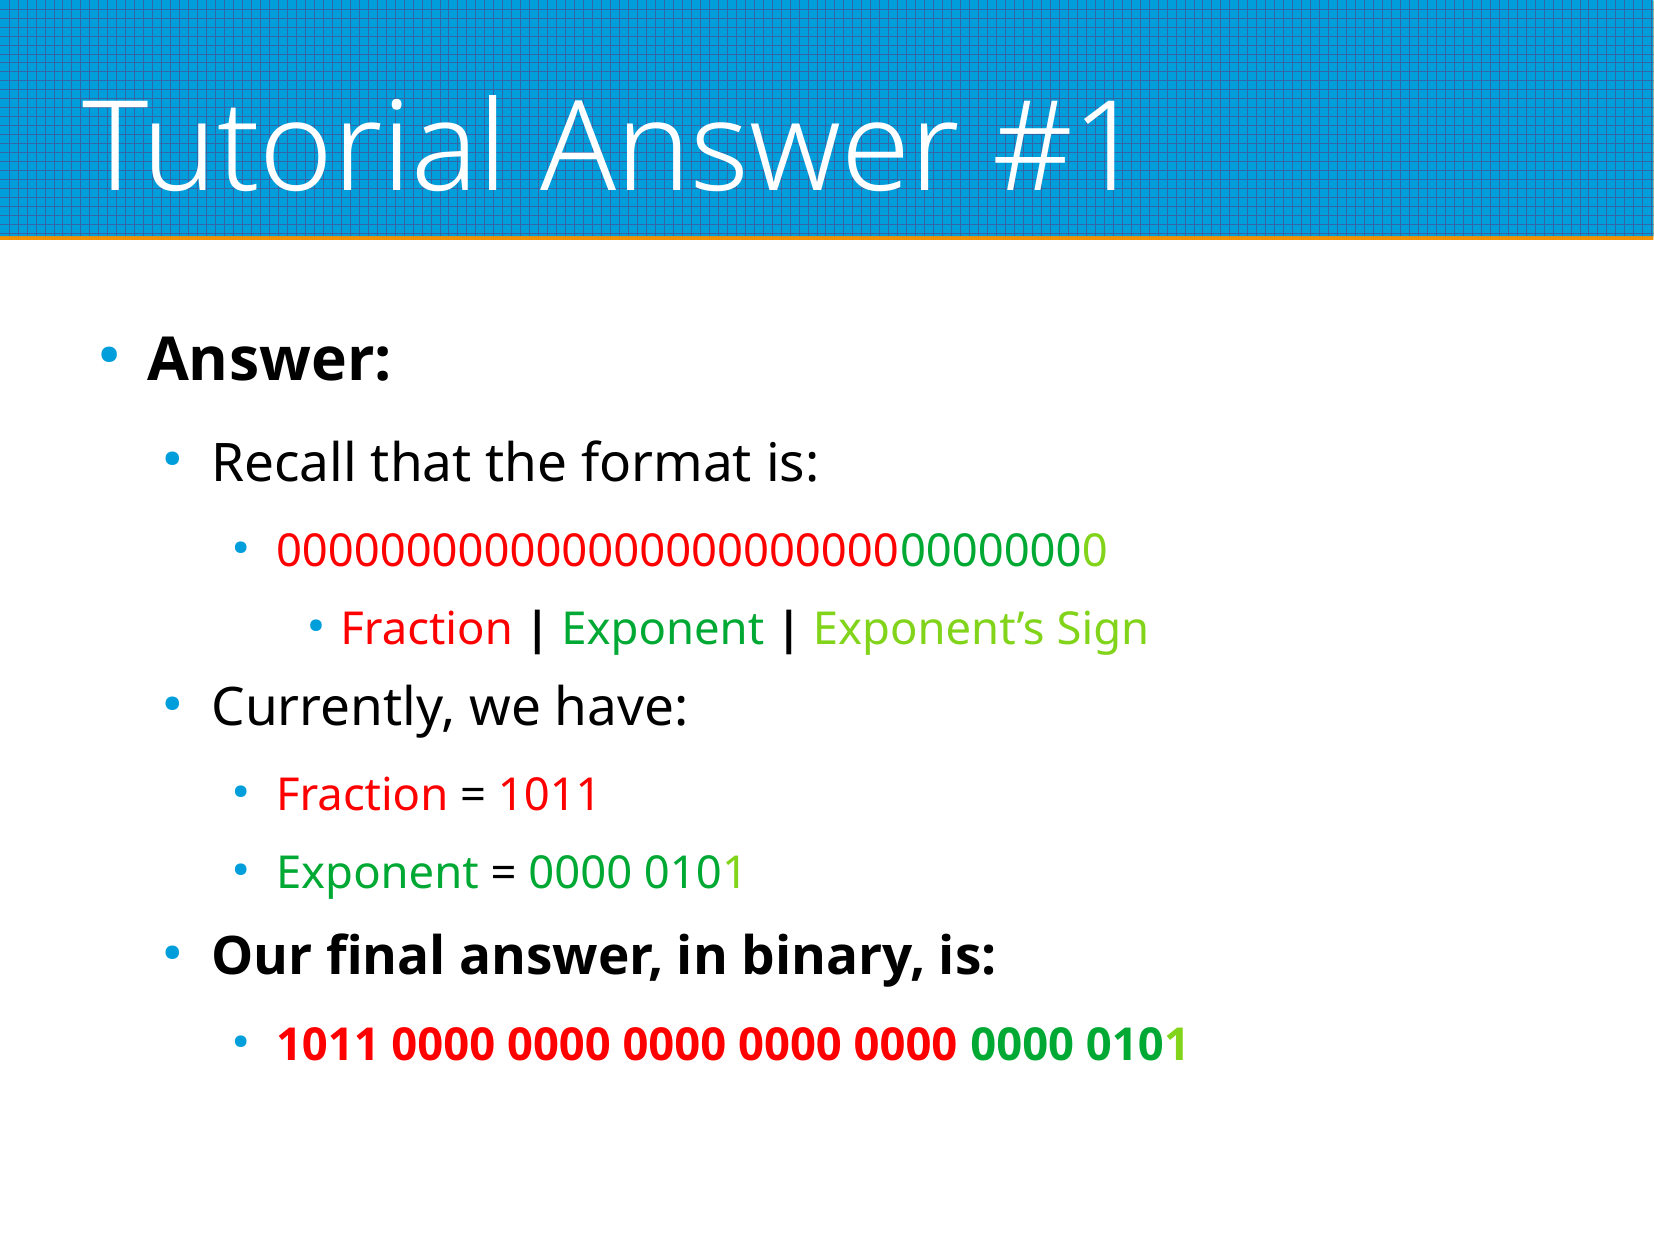

# Tutorial Answer #1
Answer:
Recall that the format is:
00000000000000000000000000000000
Fraction | Exponent | Exponent’s Sign
Currently, we have:
Fraction = 1011
Exponent = 0000 0101
Our final answer, in binary, is:
1011 0000 0000 0000 0000 0000 0000 0101